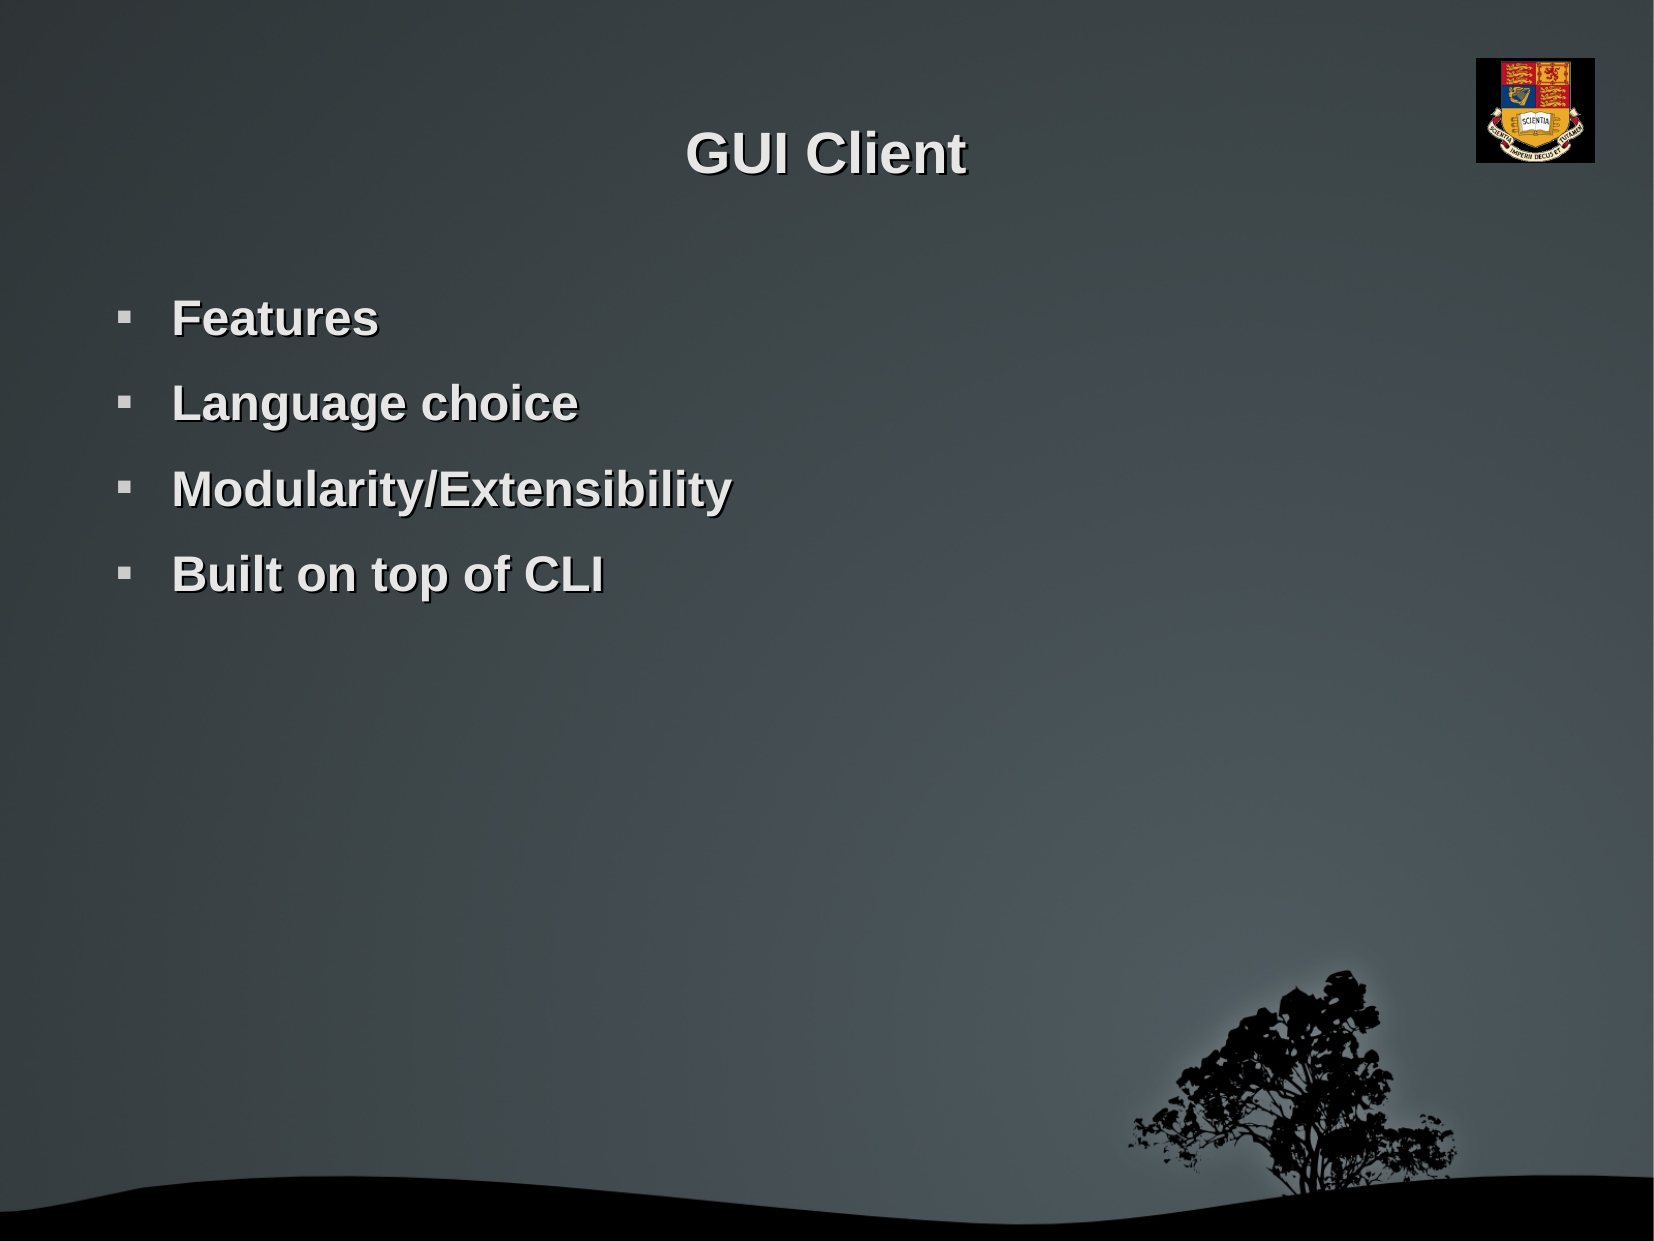

# GUI Client
Features
Language choice
Modularity/Extensibility
Built on top of CLI